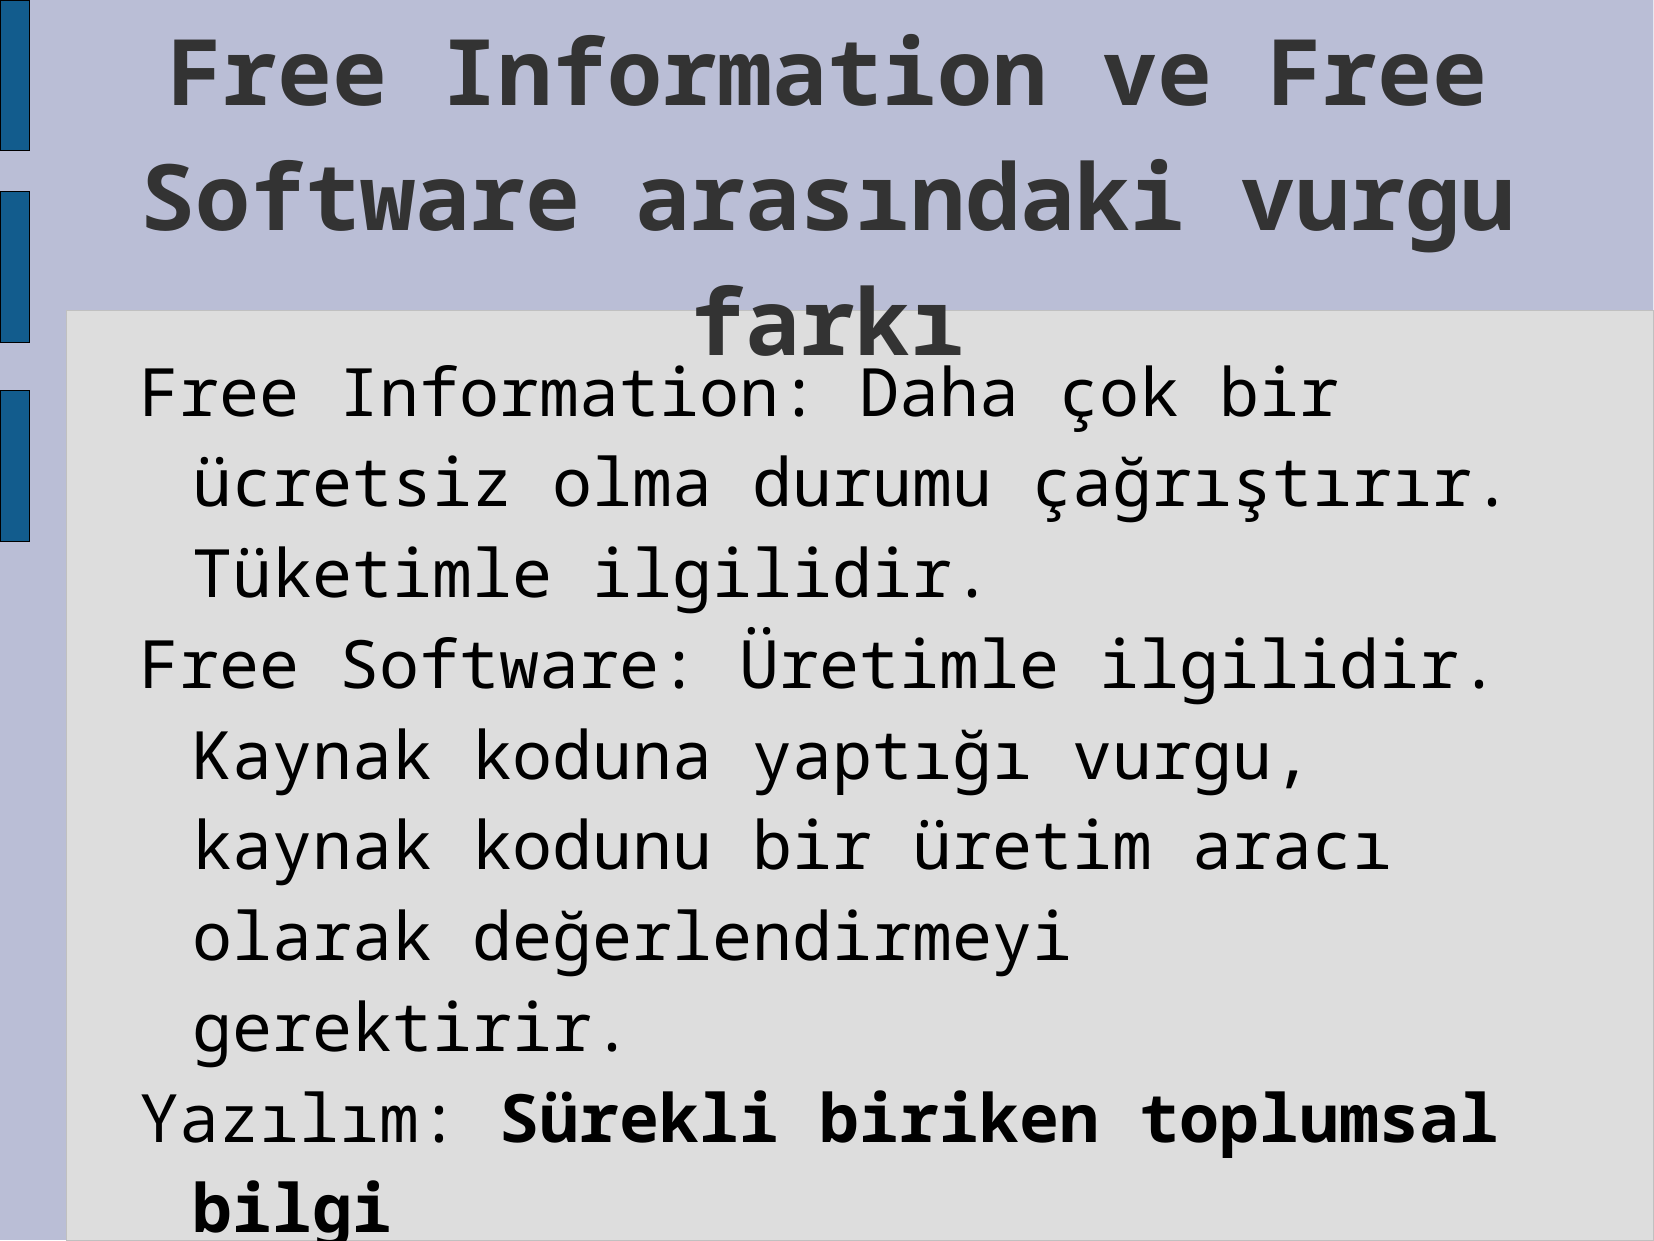

# Free Information ve Free Software arasındaki vurgu farkı
Free Information: Daha çok bir ücretsiz olma durumu çağrıştırır. Tüketimle ilgilidir.
Free Software: Üretimle ilgilidir. Kaynak koduna yaptığı vurgu, kaynak kodunu bir üretim aracı olarak değerlendirmeyi gerektirir.
Yazılım: Sürekli biriken toplumsal bilgi